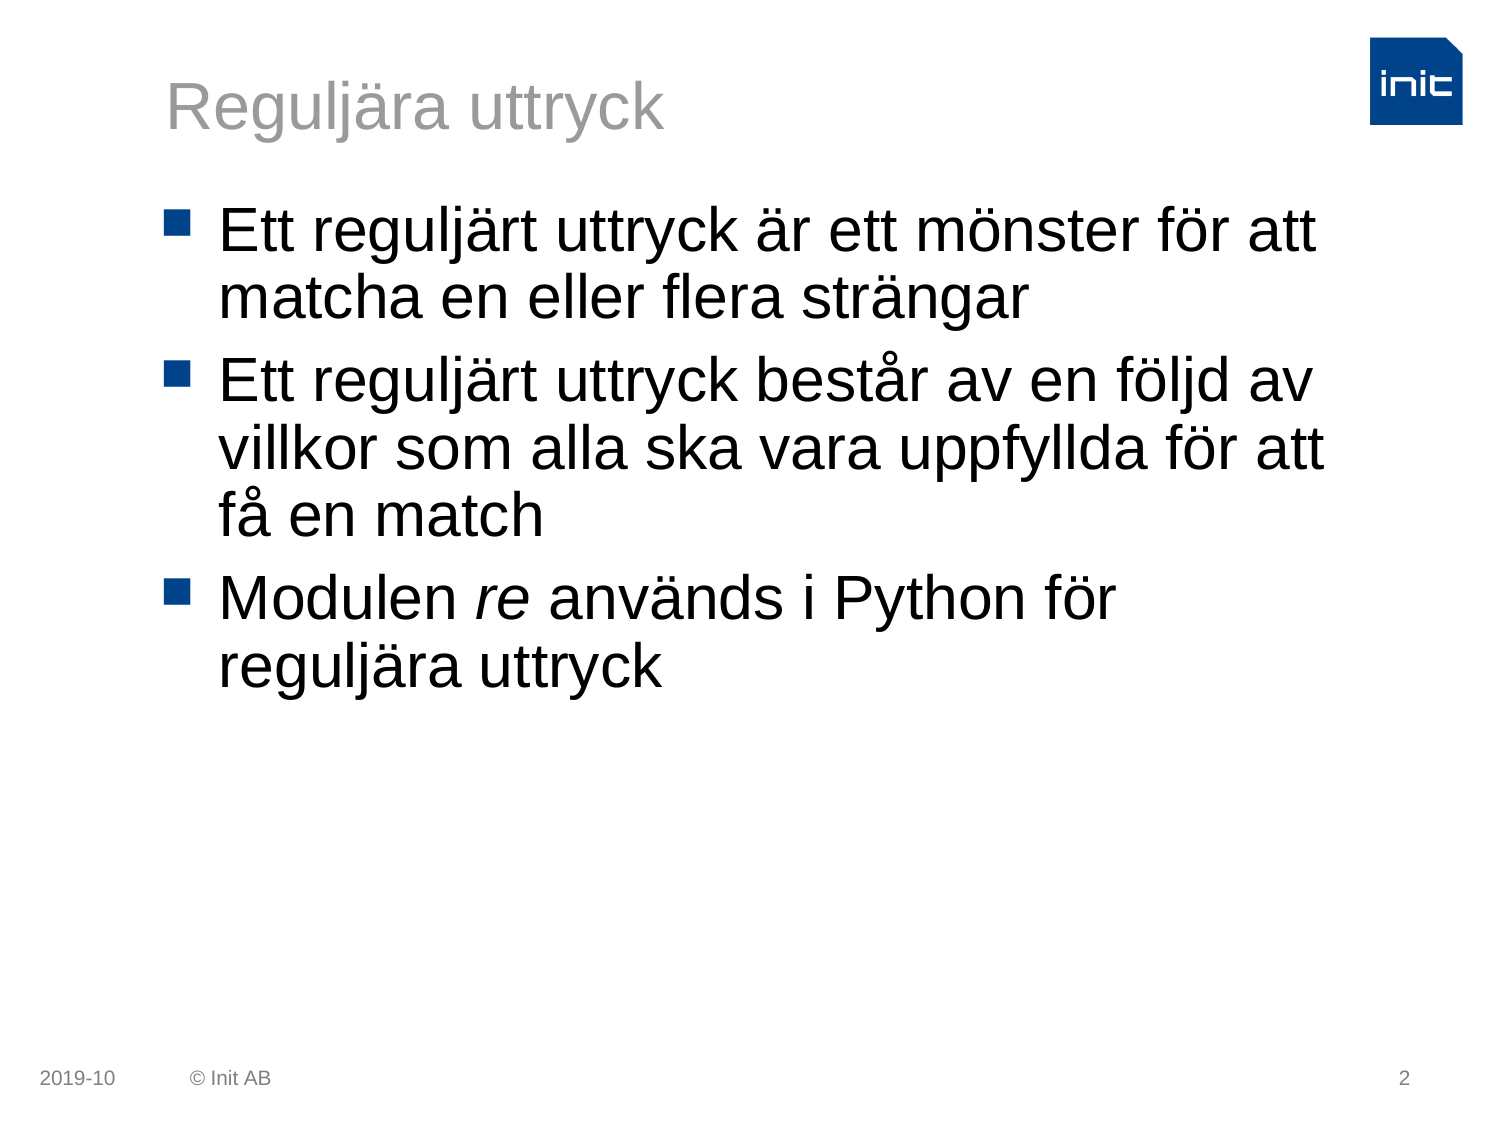

Reguljära uttryck
Ett reguljärt uttryck är ett mönster för att matcha en eller flera strängar
Ett reguljärt uttryck består av en följd av villkor som alla ska vara uppfyllda för att få en match
Modulen re används i Python för reguljära uttryck
2019-10
© Init AB